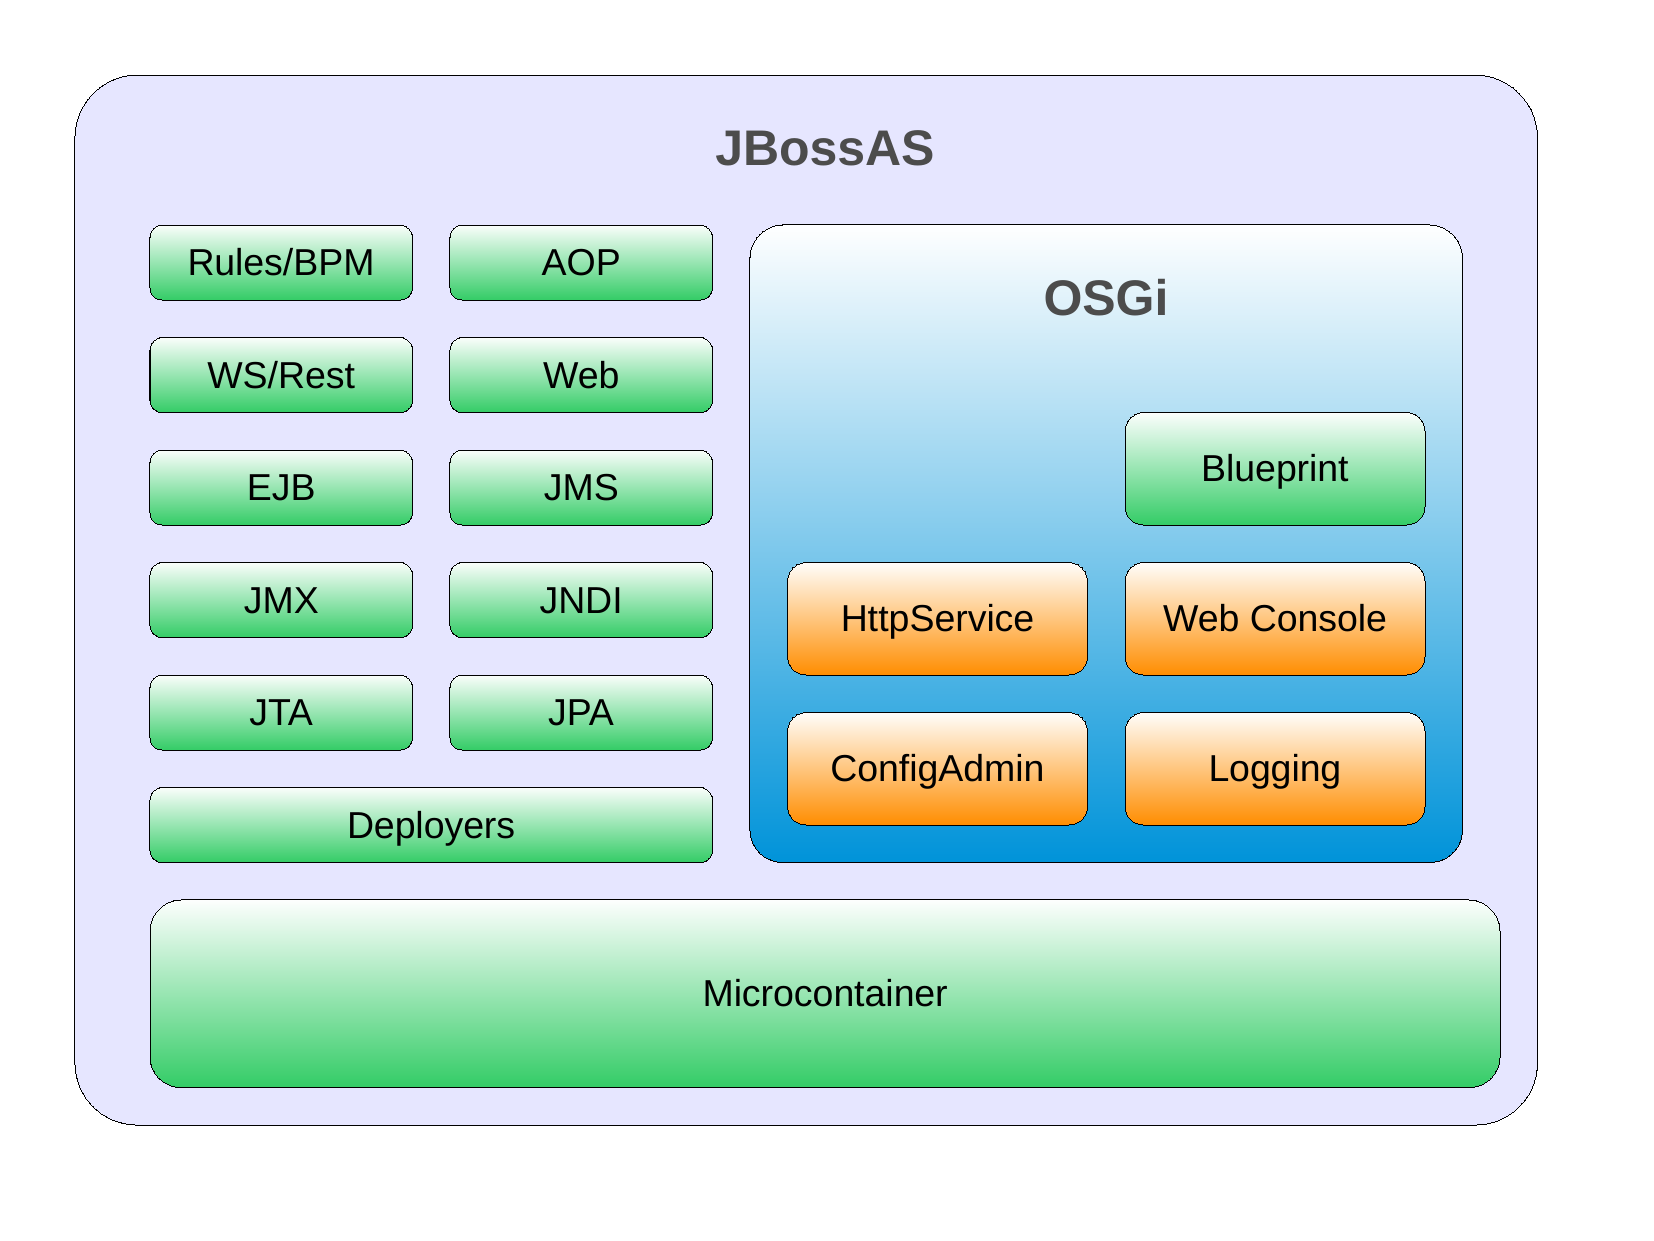

JBossAS
Rules/BPM
AOP
OSGi
WS
WS/Rest
Web
Blueprint
EJB
JMS
JMX
JNDI
HttpService
Web Console
JTA
JPA
ConfigAdmin
Logging
Deployers
Microcontainer